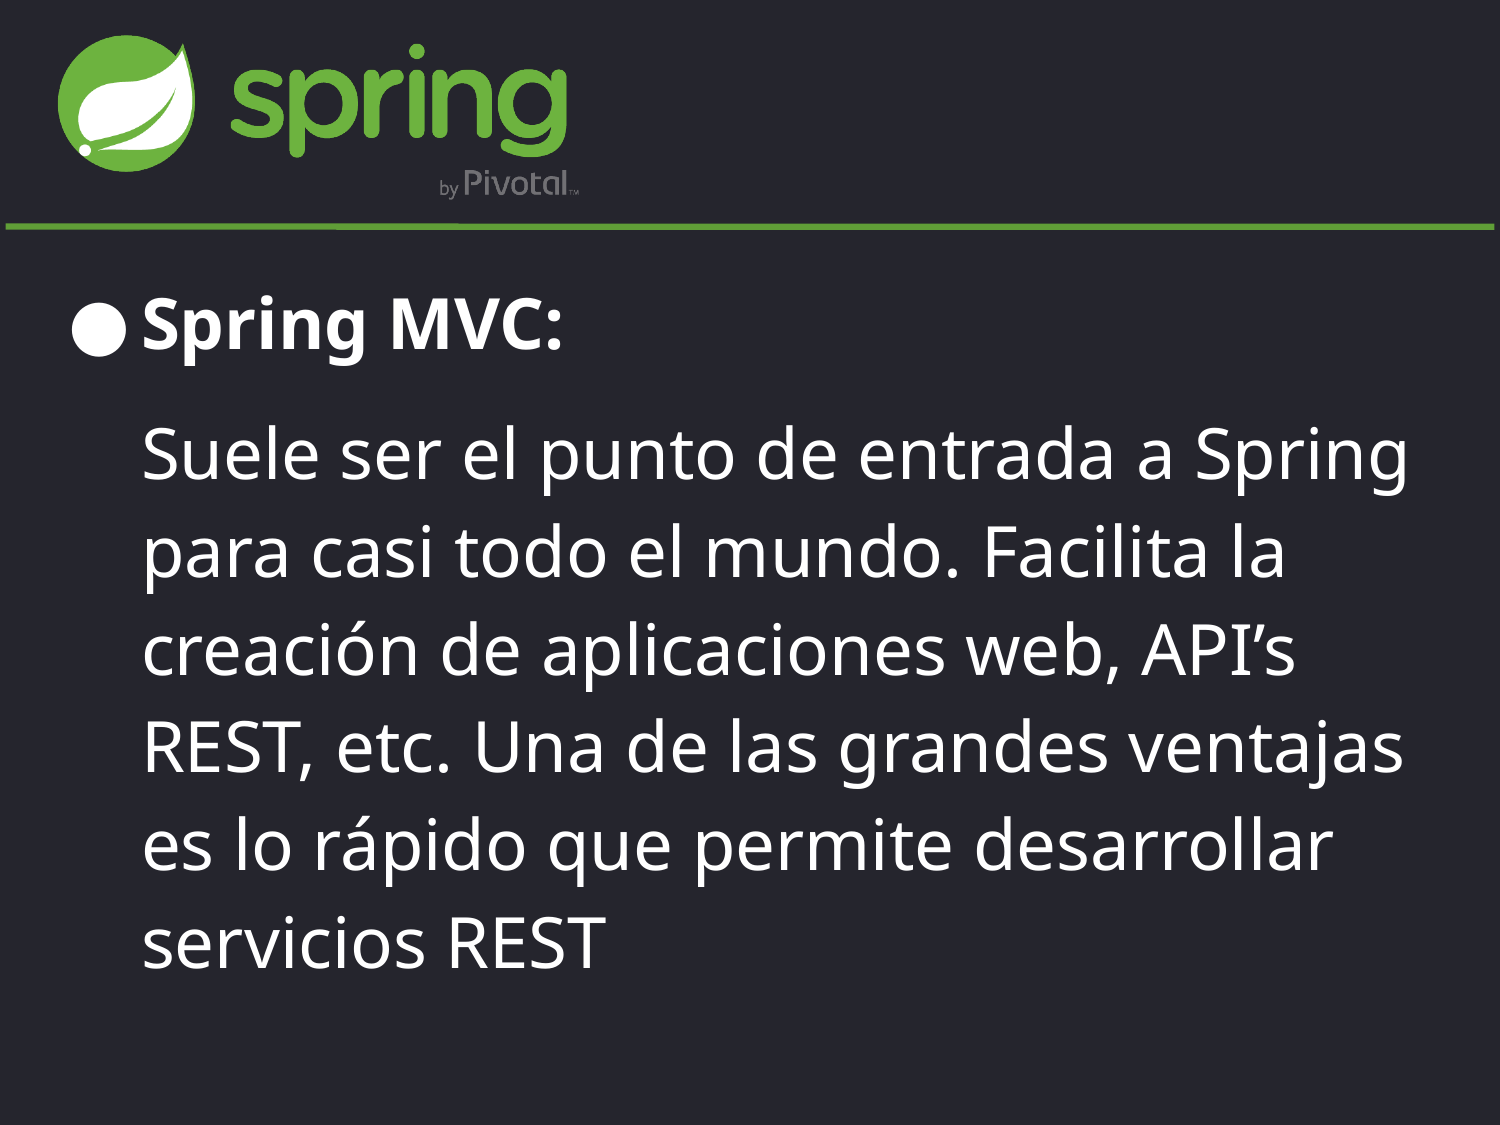

# Spring MVC:
Suele ser el punto de entrada a Spring para casi todo el mundo. Facilita la creación de aplicaciones web, API’s REST, etc. Una de las grandes ventajas es lo rápido que permite desarrollar servicios REST